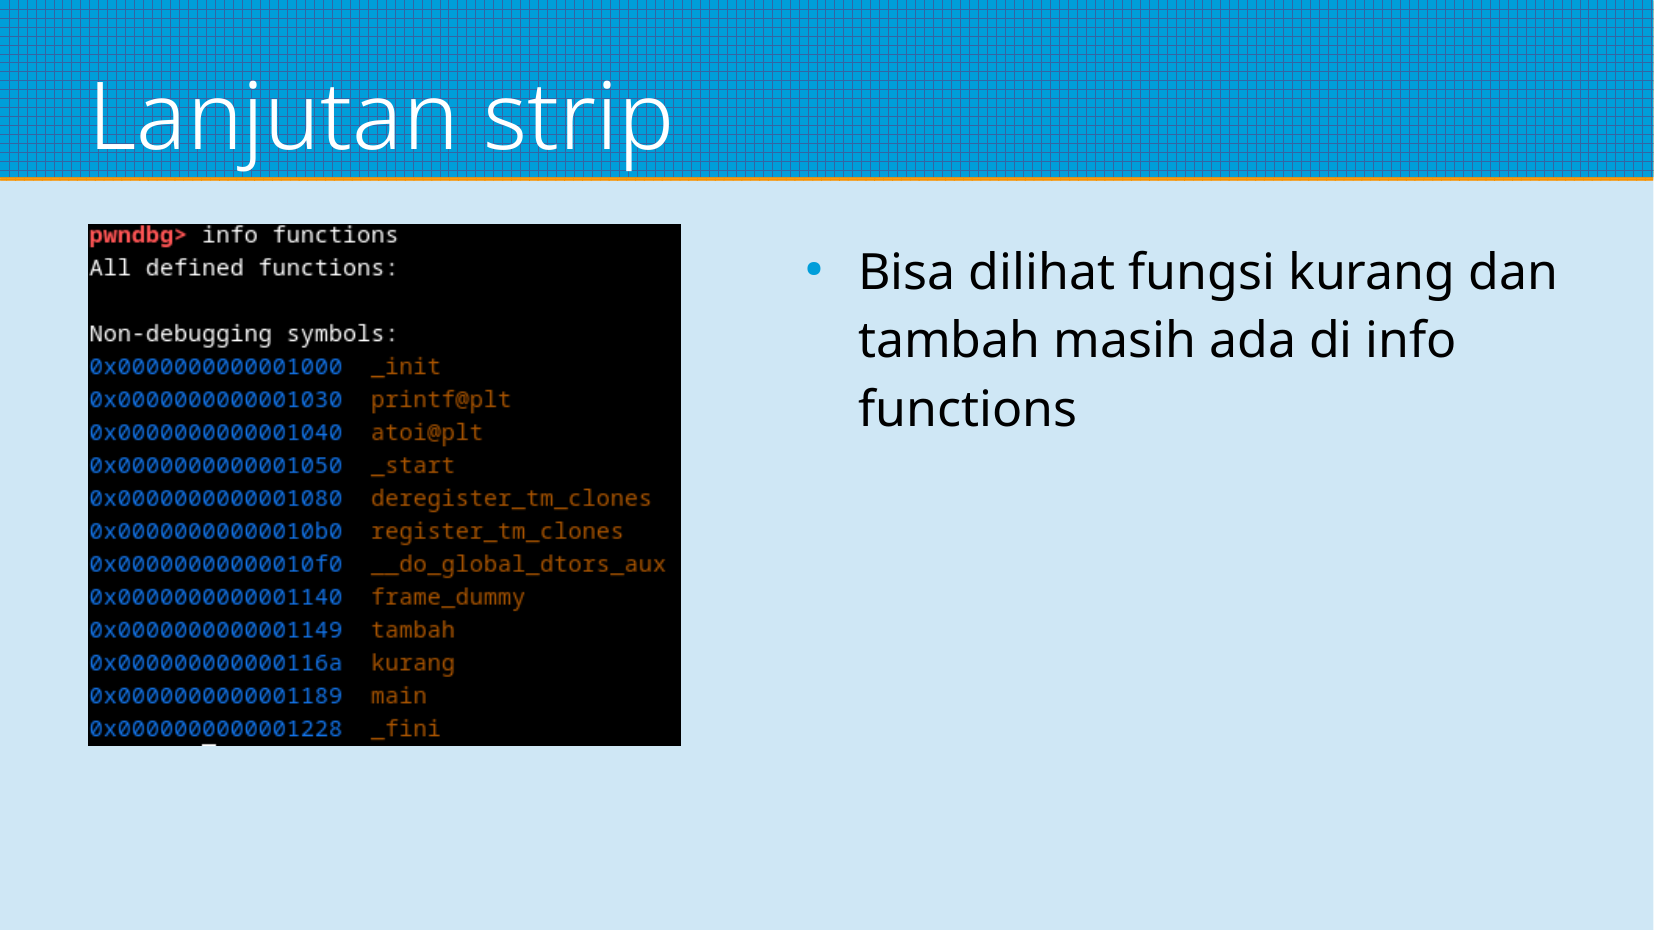

# Lanjutan strip
Bisa dilihat fungsi kurang dan tambah masih ada di info functions